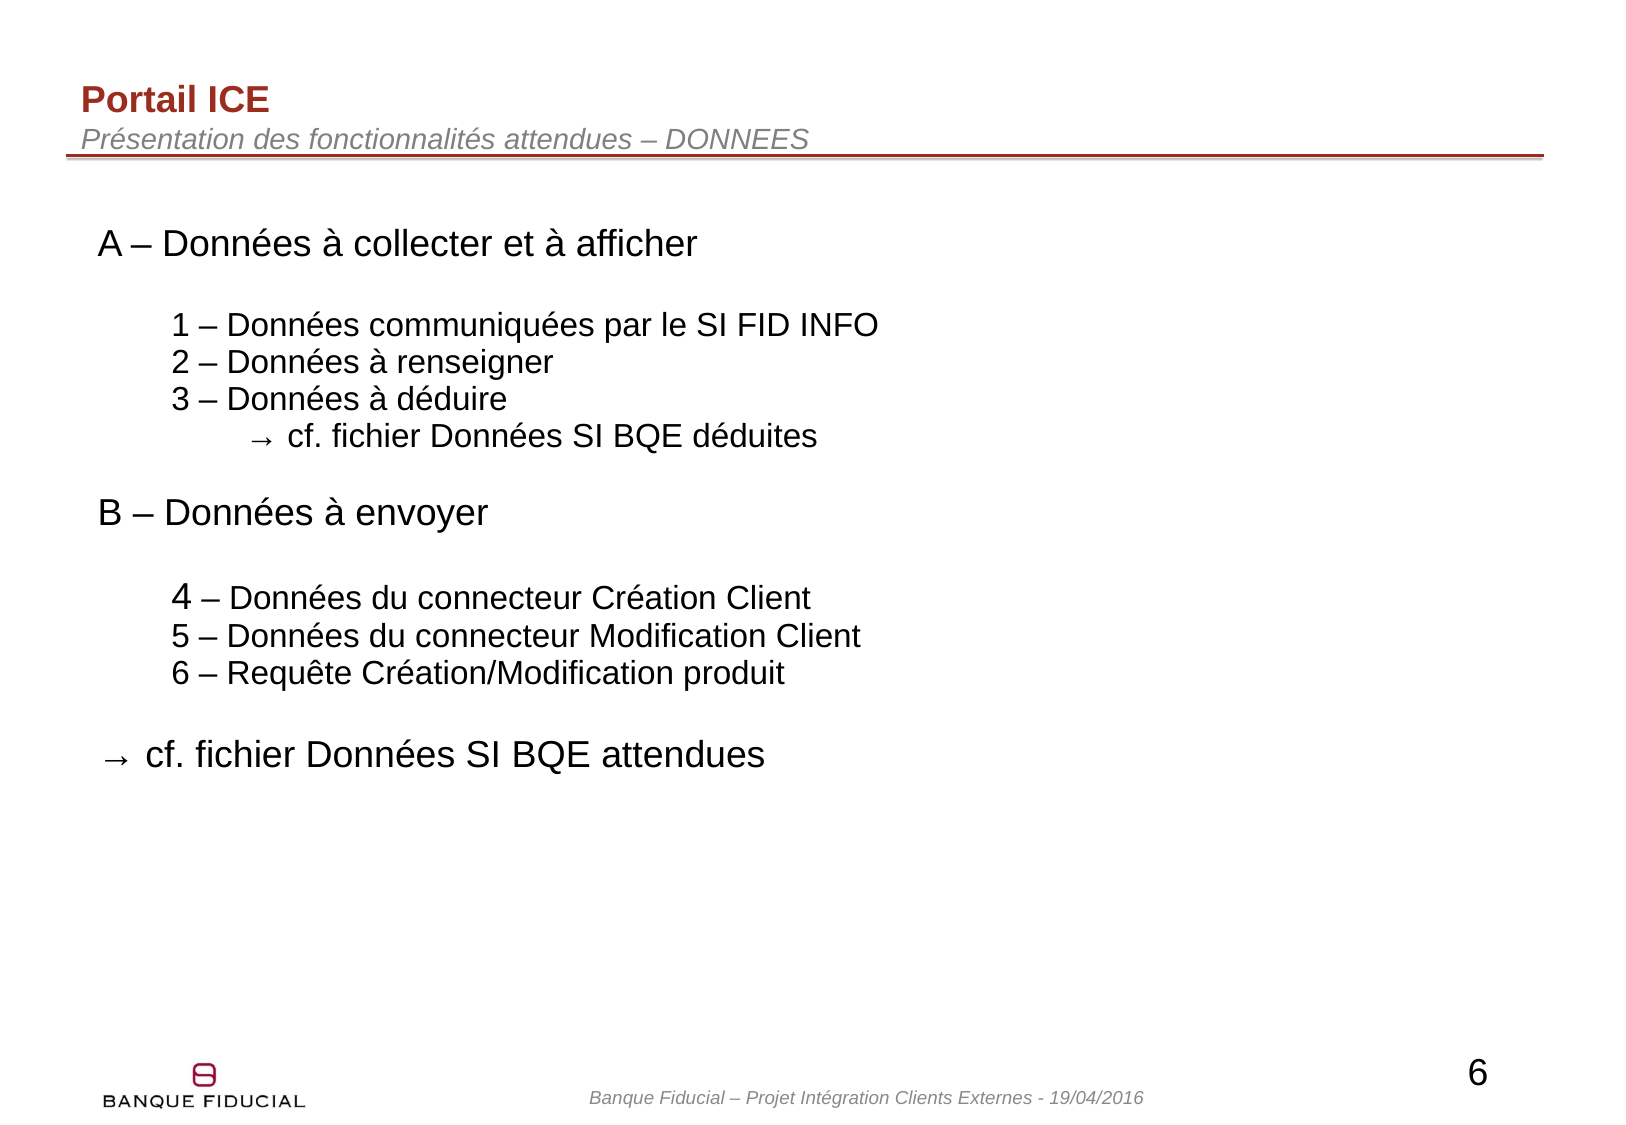

# Portail ICE Présentation des fonctionnalités attendues – DONNEES
A – Données à collecter et à afficher
	1 – Données communiquées par le SI FID INFO
	2 – Données à renseigner
	3 – Données à déduire
		→ cf. fichier Données SI BQE déduites
B – Données à envoyer
	4 – Données du connecteur Création Client
	5 – Données du connecteur Modification Client
	6 – Requête Création/Modification produit
→ cf. fichier Données SI BQE attendues